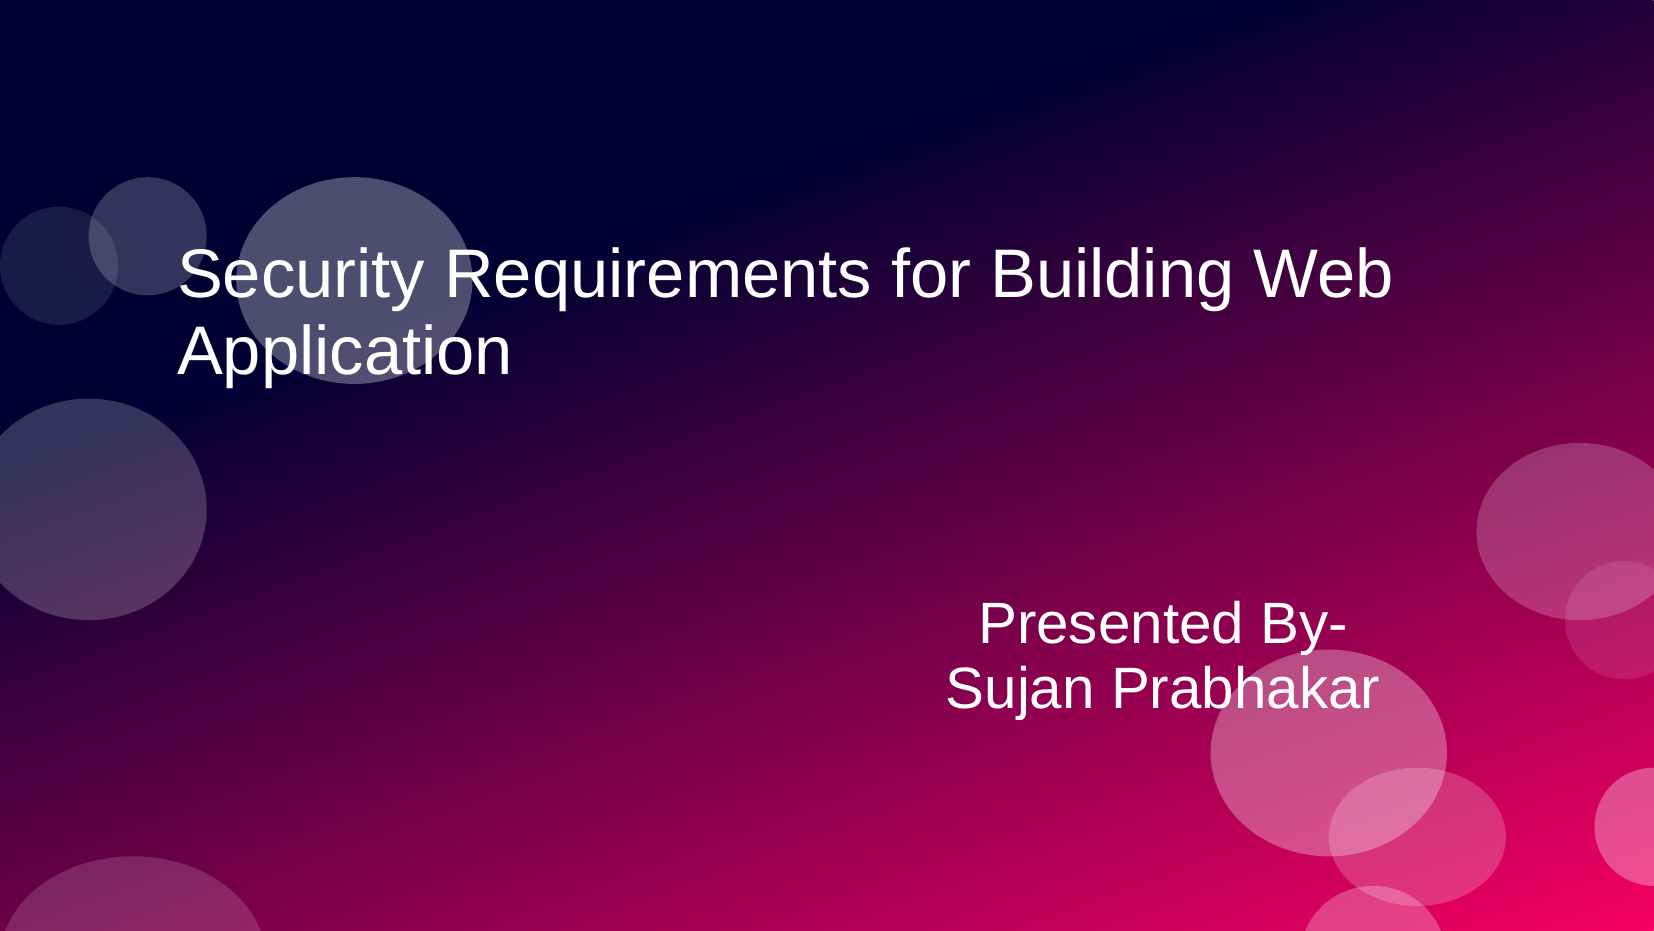

# Security Requirements for Building Web Application
Presented By-
Sujan Prabhakar